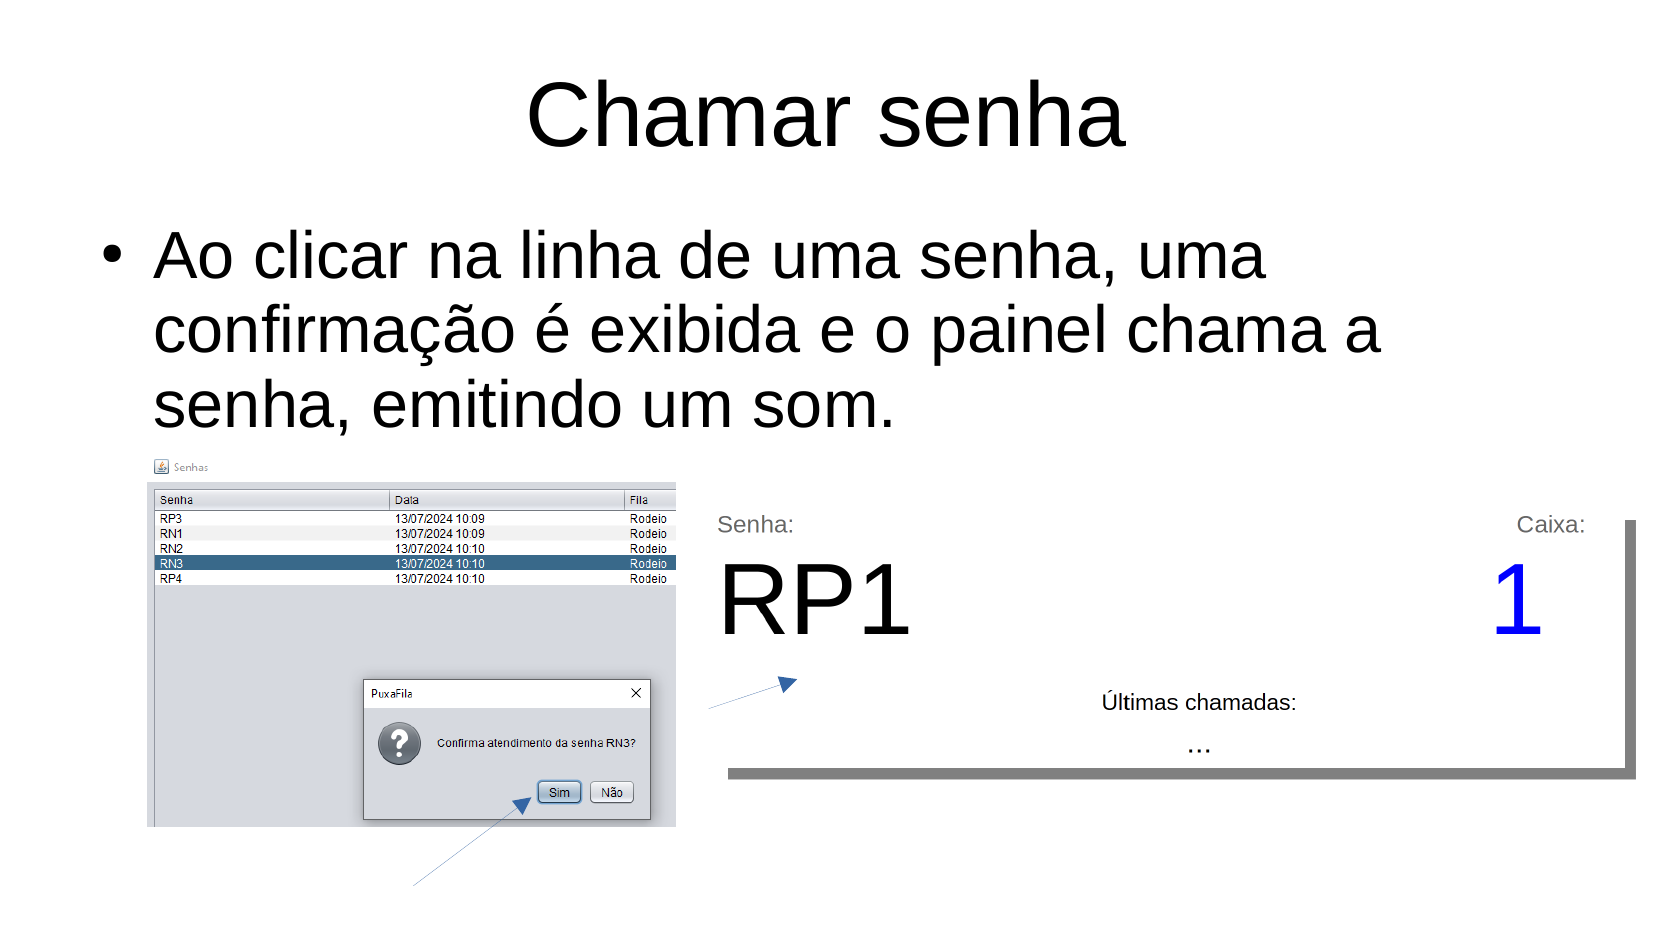

# Chamar senha
Ao clicar na linha de uma senha, uma confirmação é exibida e o painel chama a senha, emitindo um som.